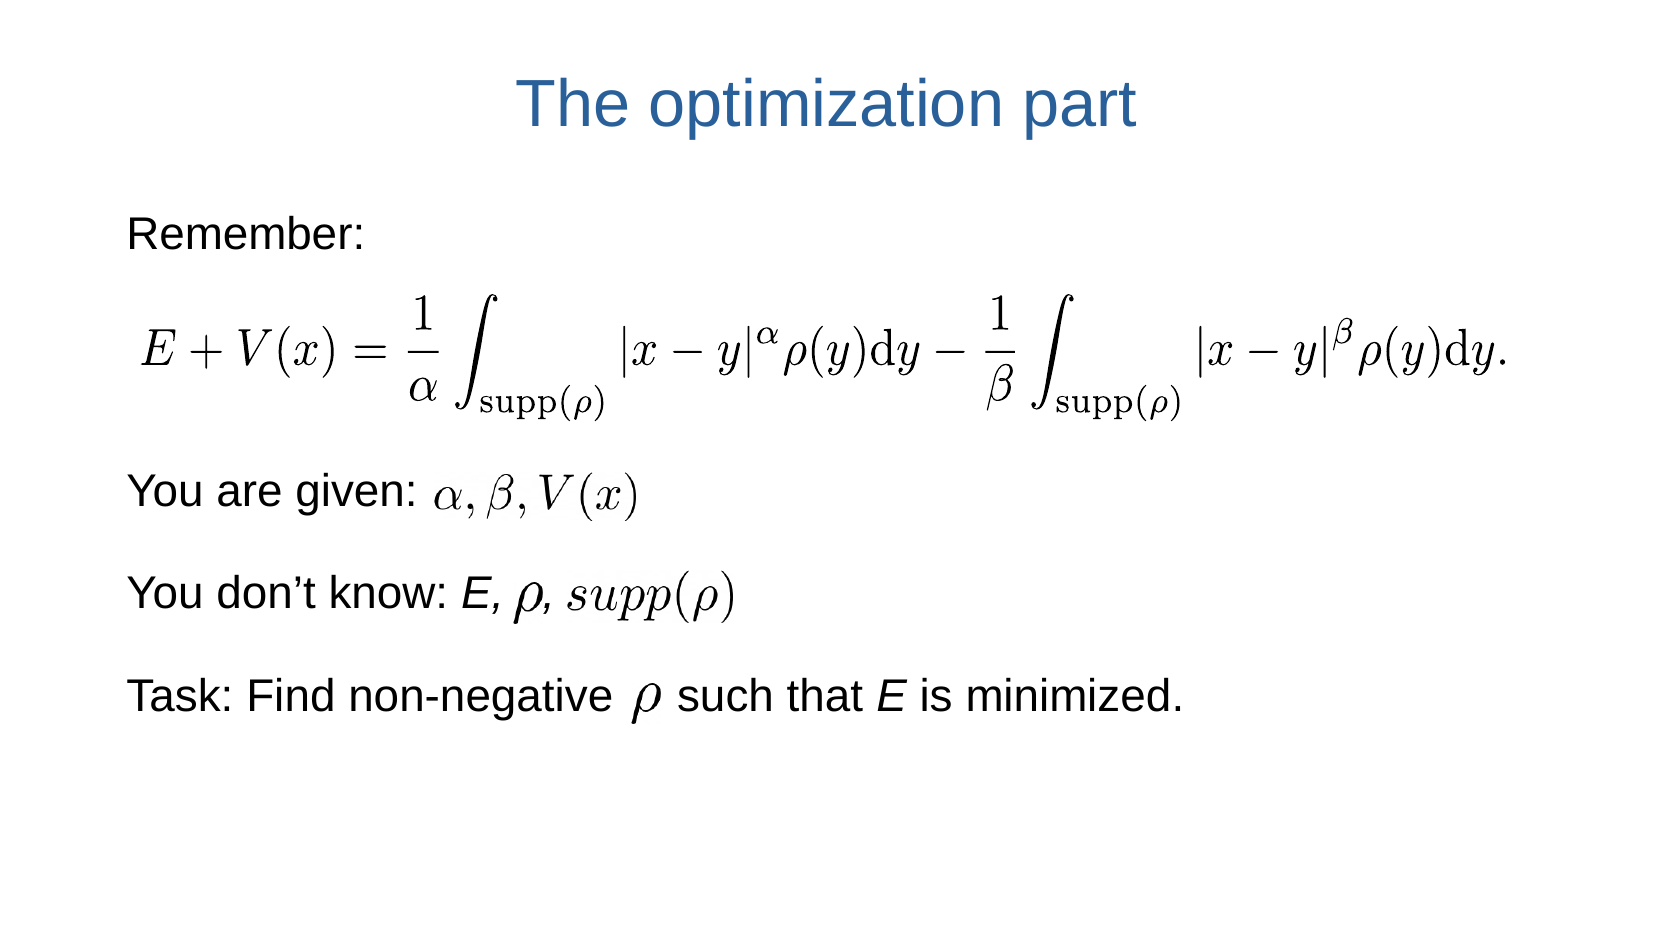

# The optimization part
Remember:
You are given:
You don’t know: E, ,
Task: Find non-negative such that E is minimized.